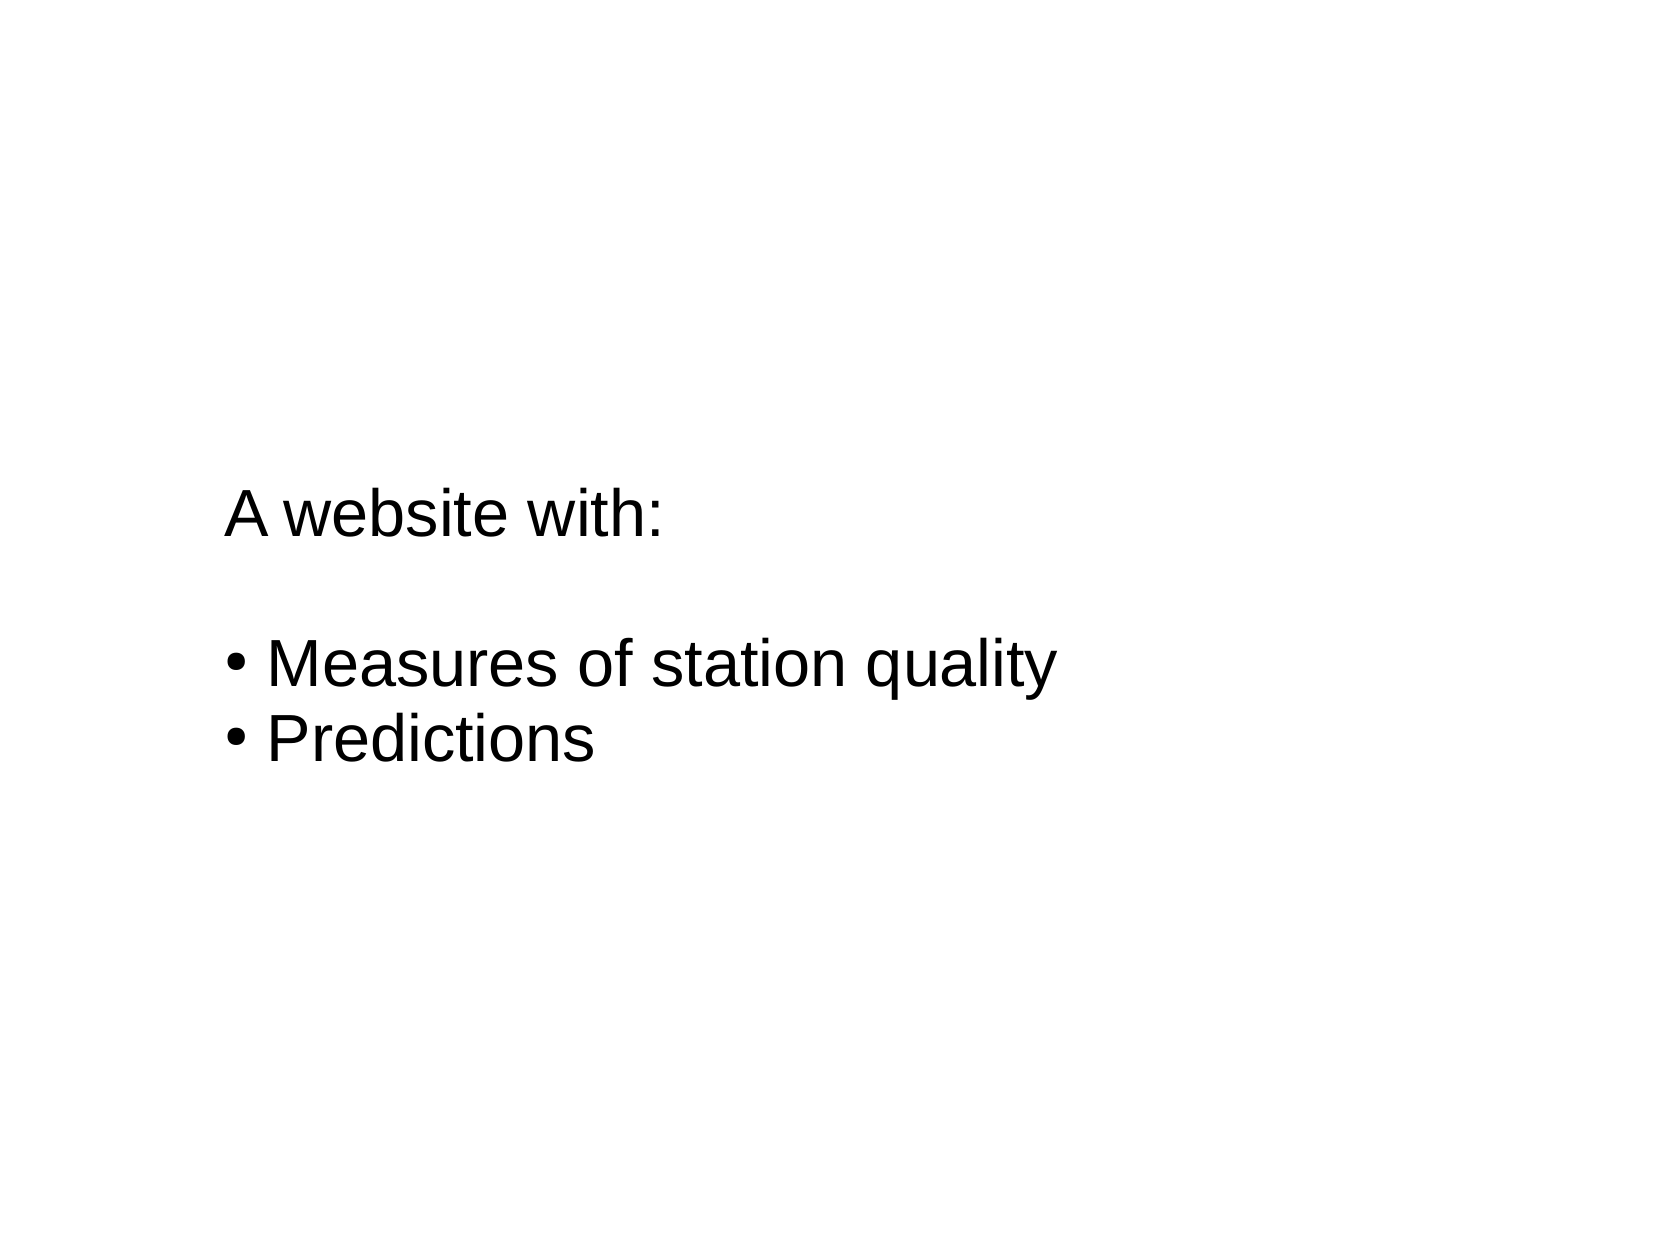

# What I'm working on
A website with:
 Measures of station quality
 Predictions